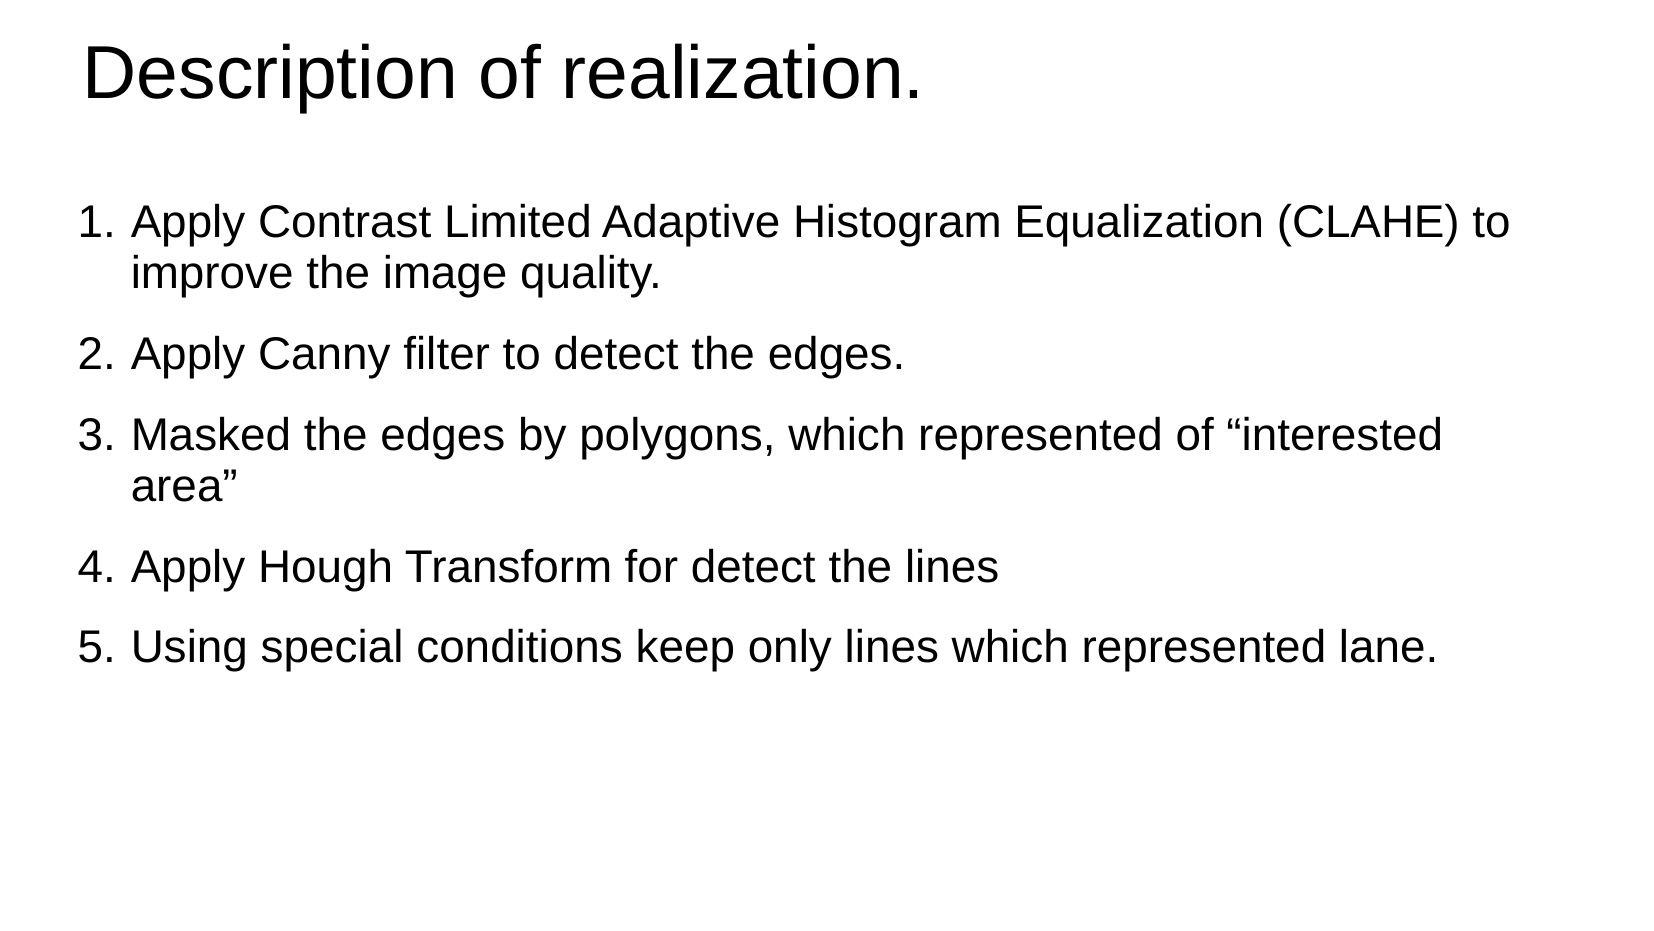

# Description of realization.
Apply Contrast Limited Adaptive Histogram Equalization (CLAHE) to improve the image quality.
Apply Canny filter to detect the edges.
Masked the edges by polygons, which represented of “interested area”
Apply Hough Transform for detect the lines
Using special conditions keep only lines which represented lane.